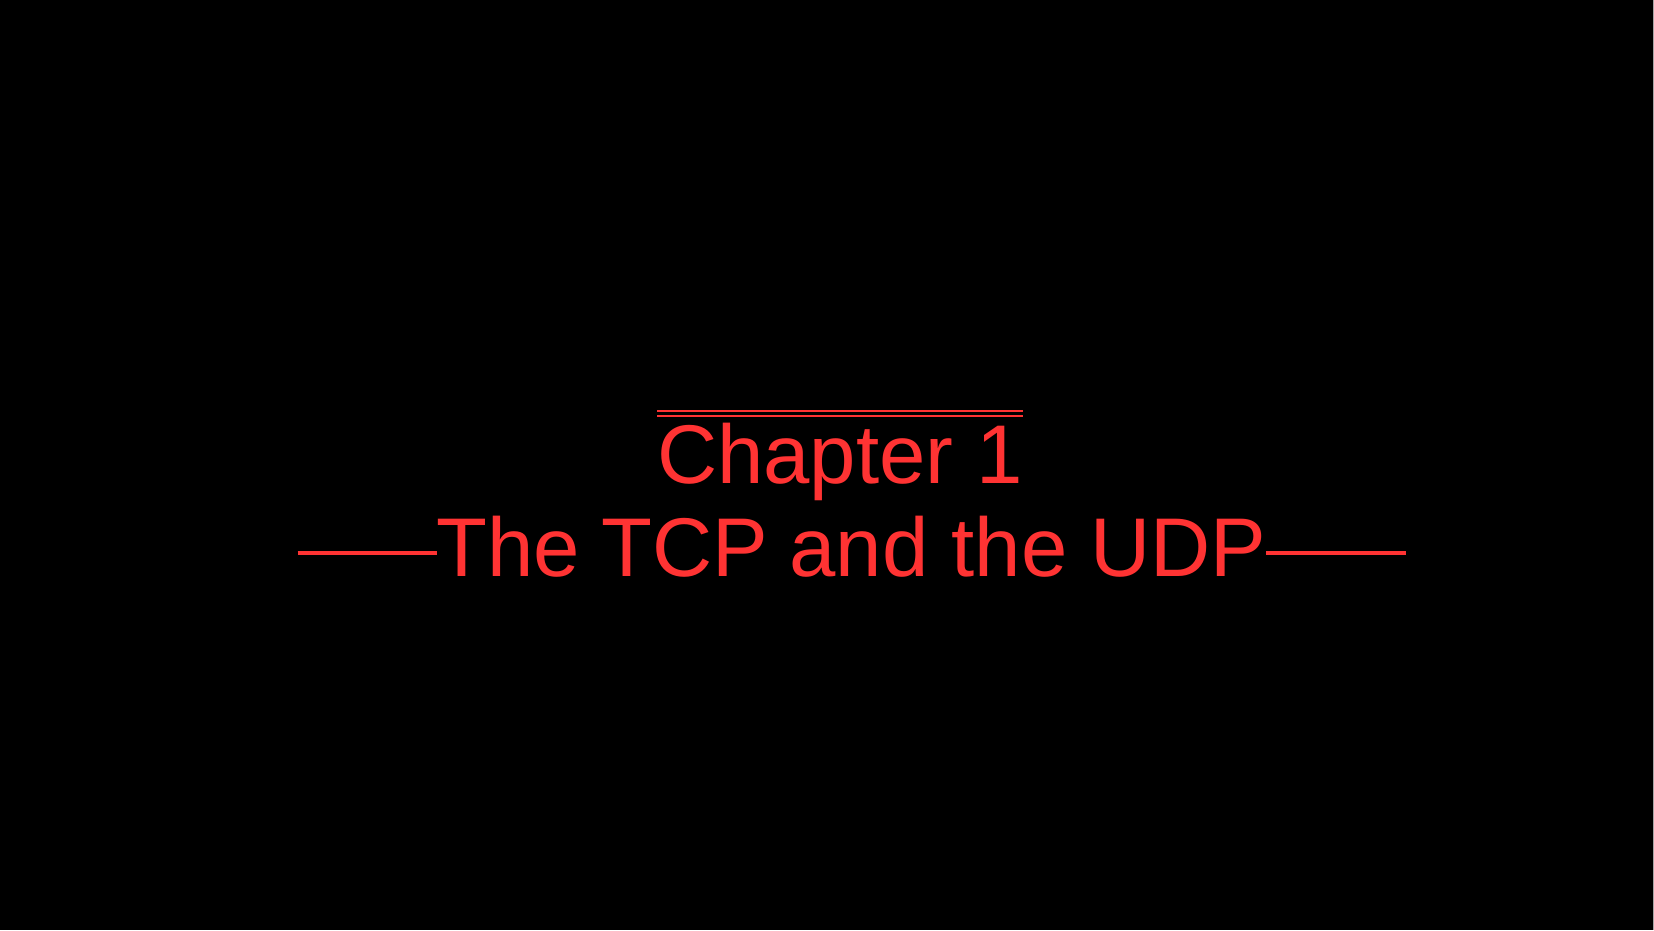

Chapter 1
 The TCP and the UDP